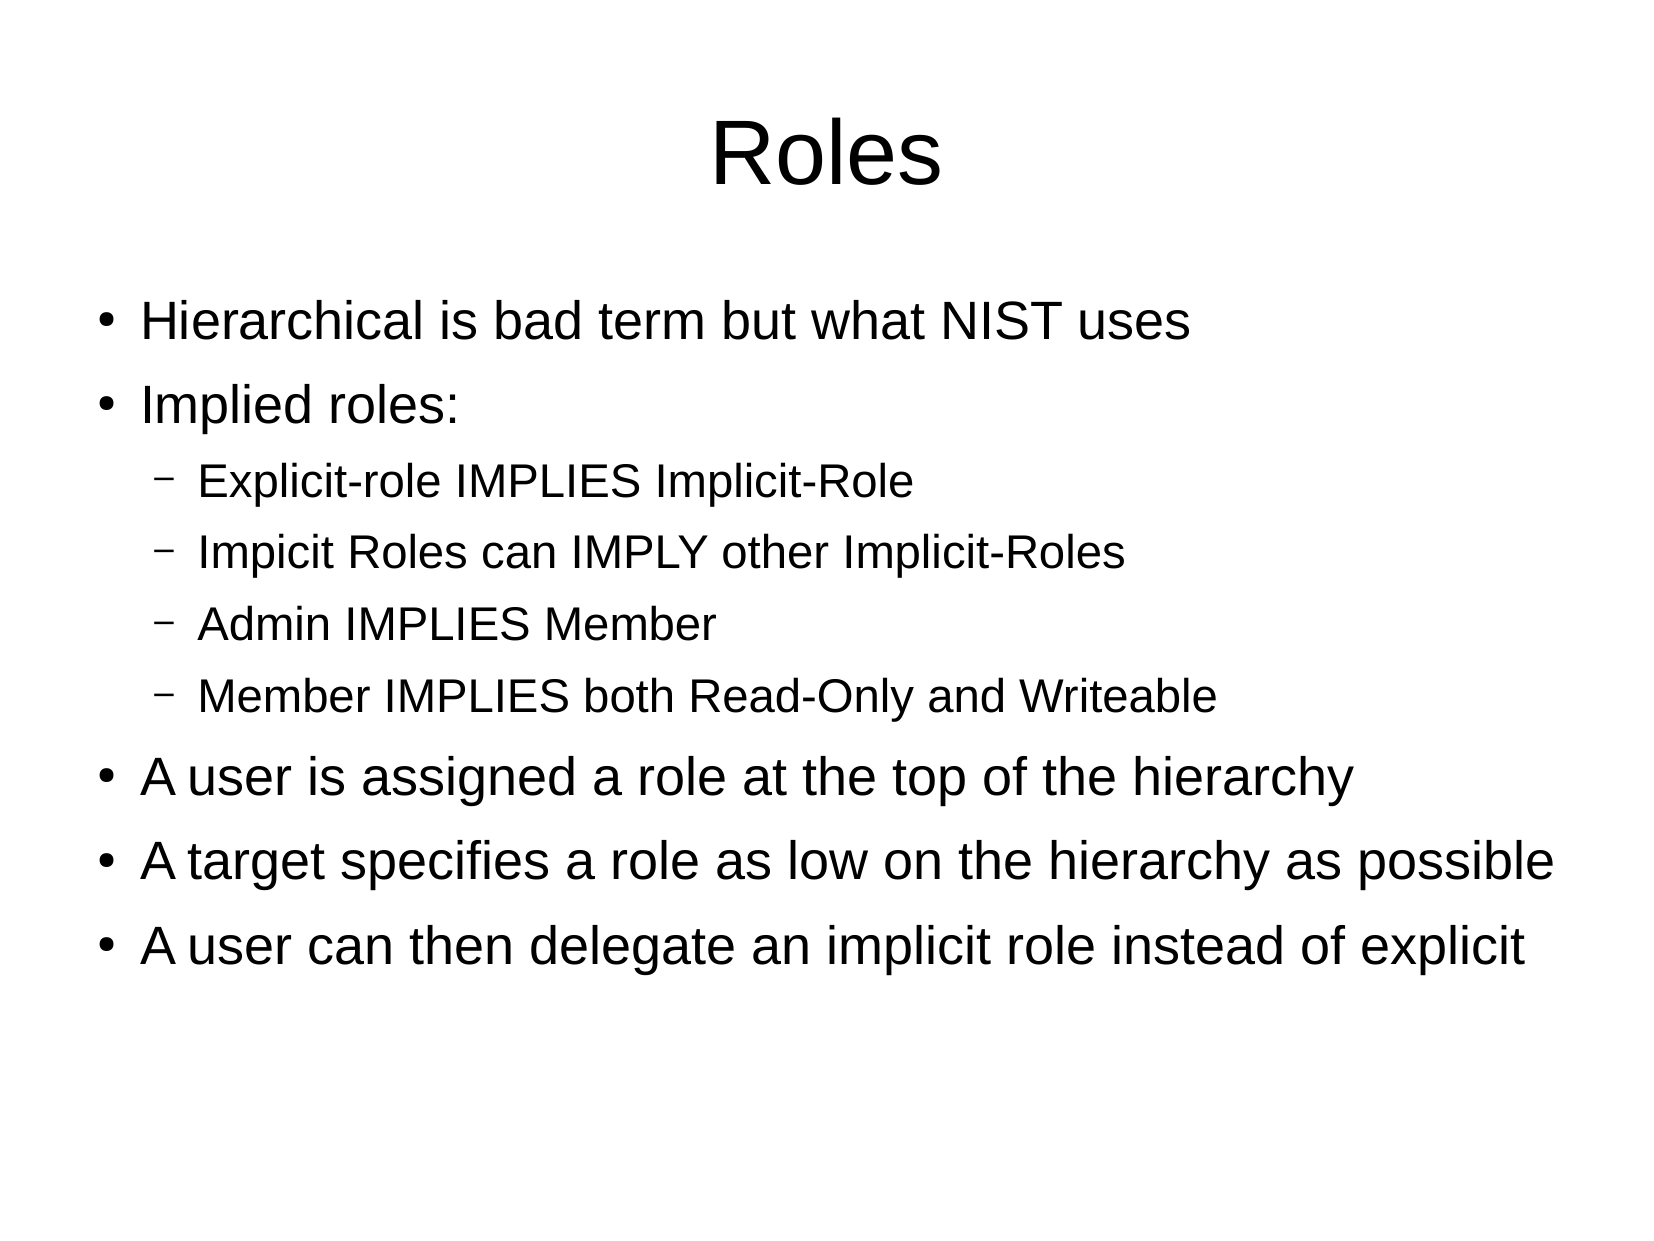

# Roles
Hierarchical is bad term but what NIST uses
Implied roles:
Explicit-role IMPLIES Implicit-Role
Impicit Roles can IMPLY other Implicit-Roles
Admin IMPLIES Member
Member IMPLIES both Read-Only and Writeable
A user is assigned a role at the top of the hierarchy
A target specifies a role as low on the hierarchy as possible
A user can then delegate an implicit role instead of explicit